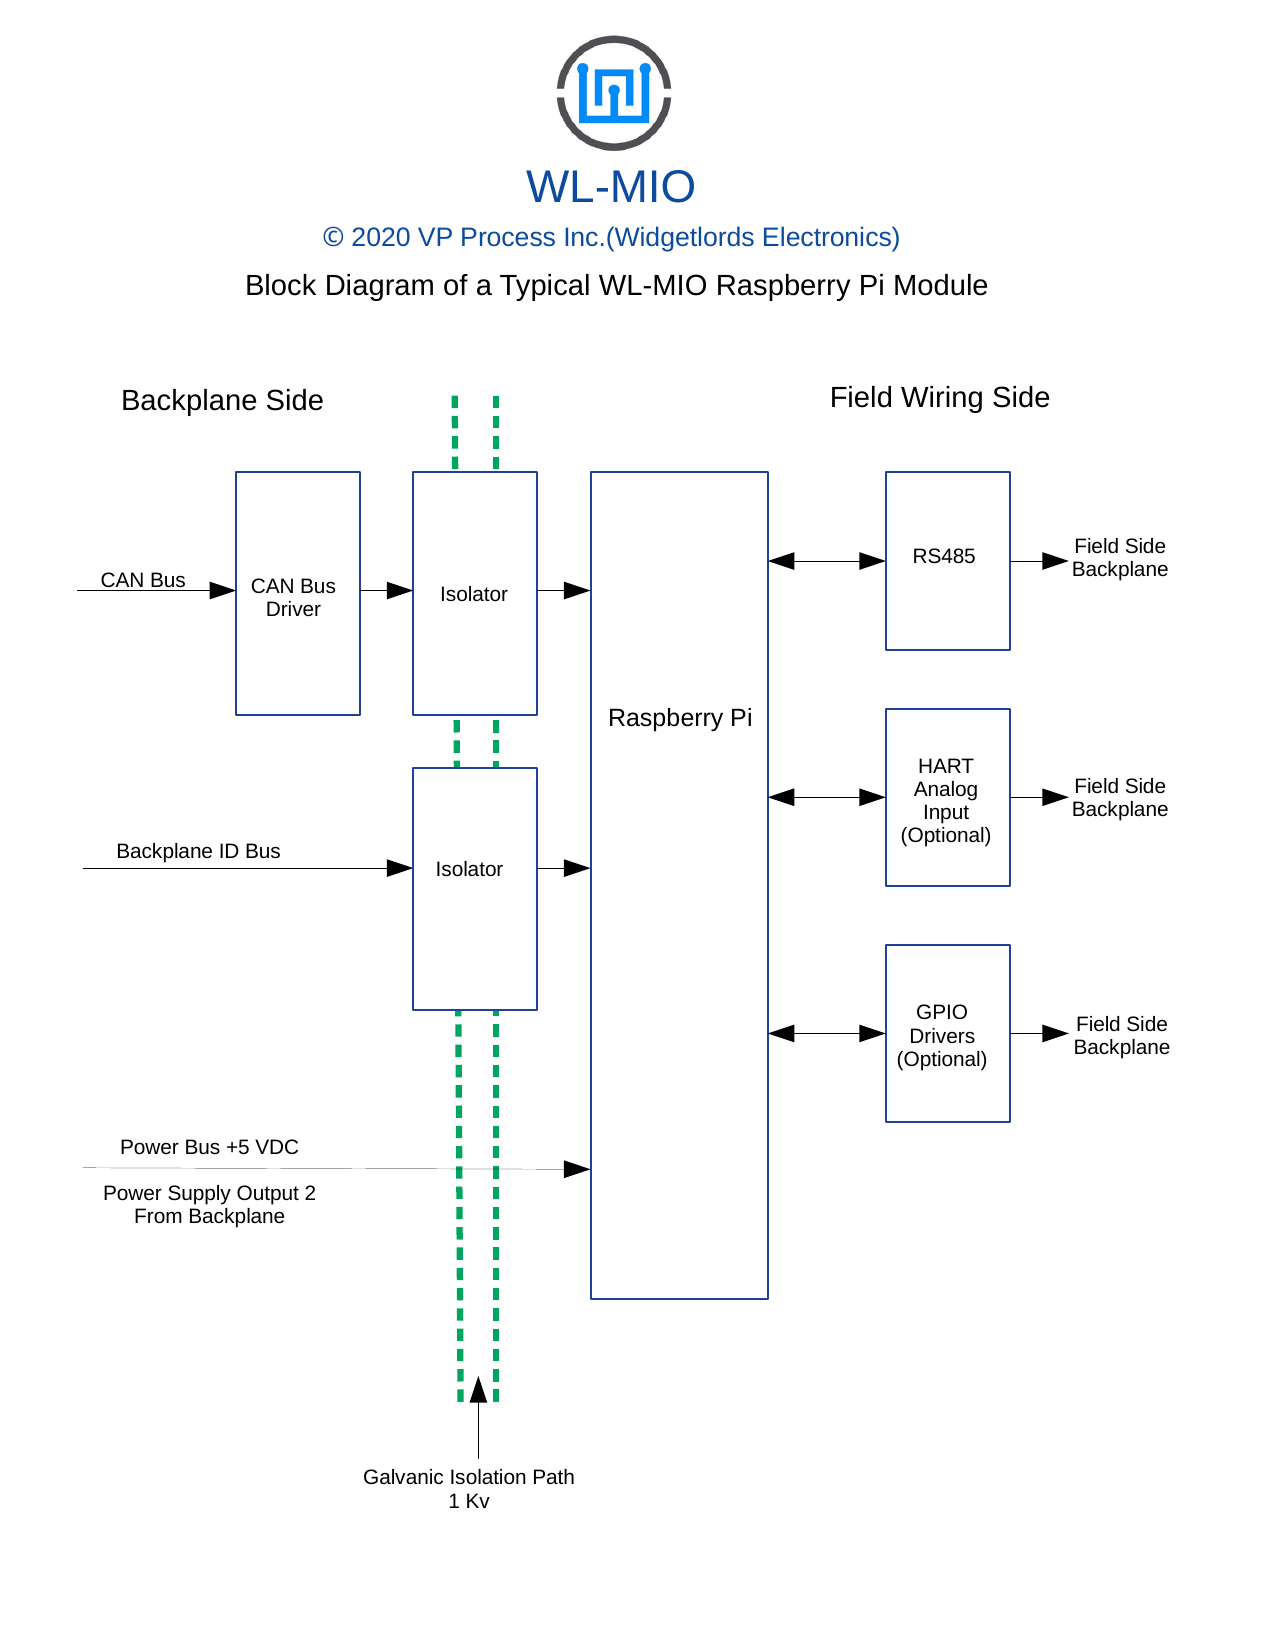

WL-MIO
© 2020 VP Process Inc.(Widgetlords Electronics)
Block Diagram of a Typical WL-MIO Raspberry Pi Module
Field Wiring Side
Backplane Side
Field Side
Backplane
RS485
CAN Bus
CAN Bus
Driver
Isolator
Raspberry Pi
HART
Analog
Input
(Optional)
Field Side
Backplane
Backplane ID Bus
Isolator
GPIO
Drivers
(Optional)
Field Side
Backplane
Power Bus +5 VDC
Power Supply Output 2
From Backplane
Galvanic Isolation Path
1 Kv